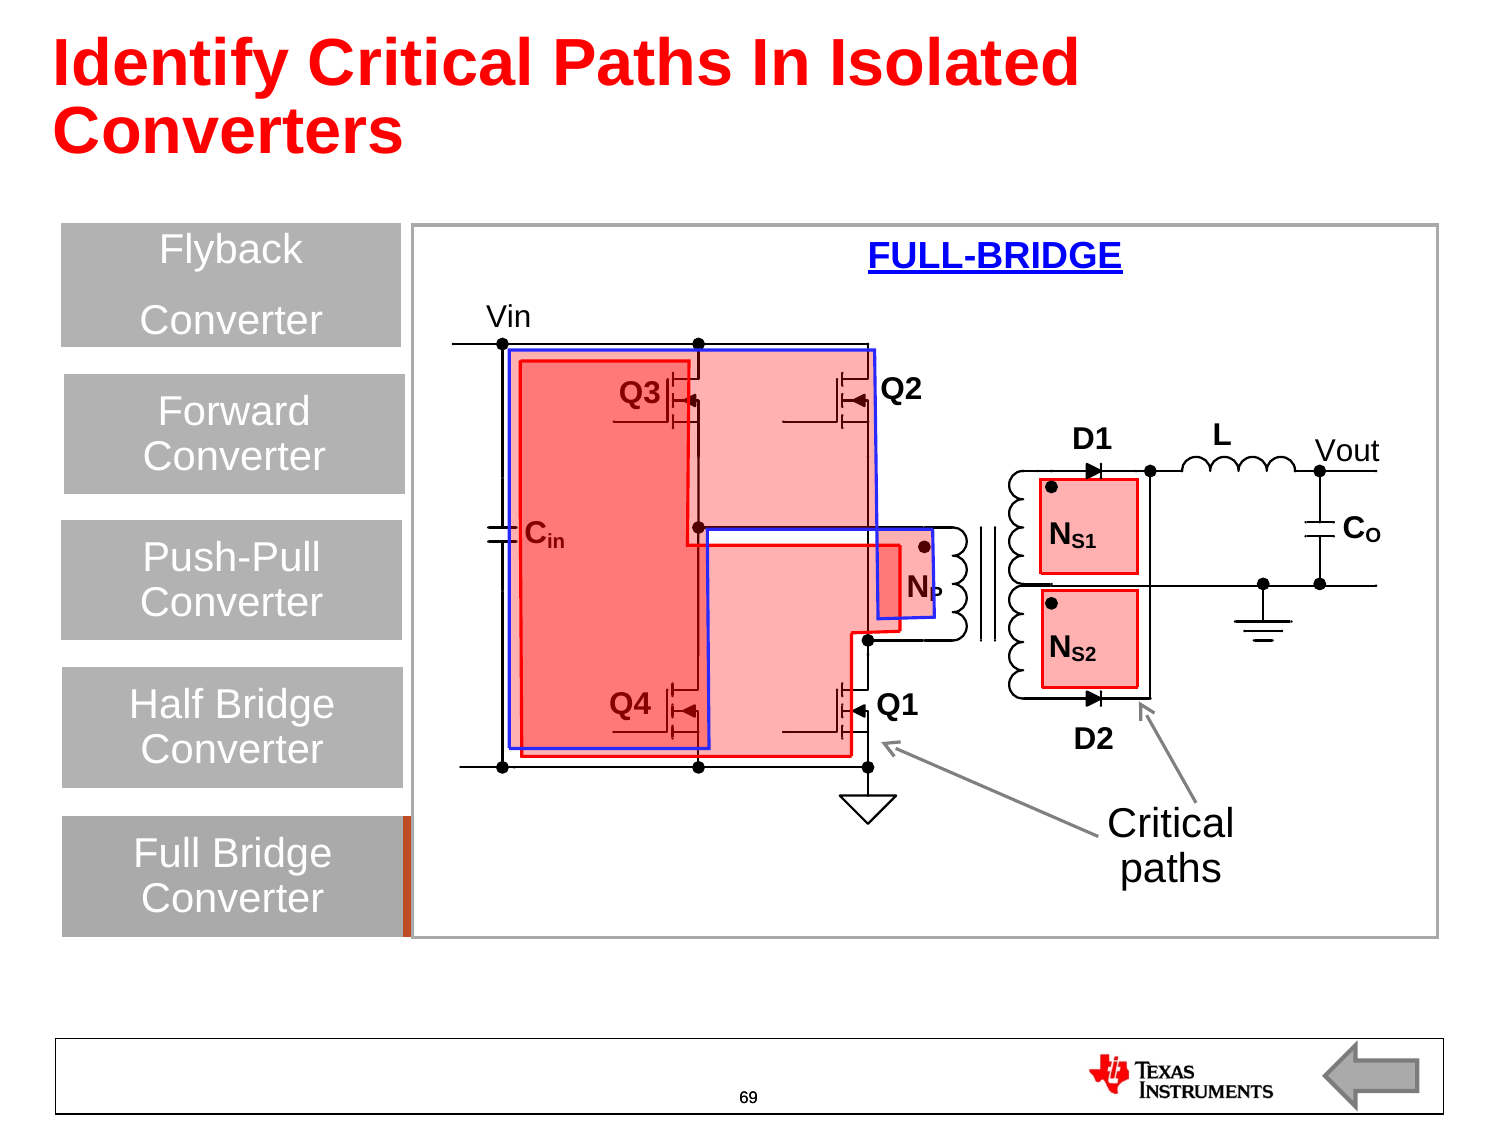

# Identify Critical Paths In Isolated Converters
Flyback
Converter
Forward Converter
Push-Pull Converter
Half Bridge Converter
Critical paths
Full Bridge Converter